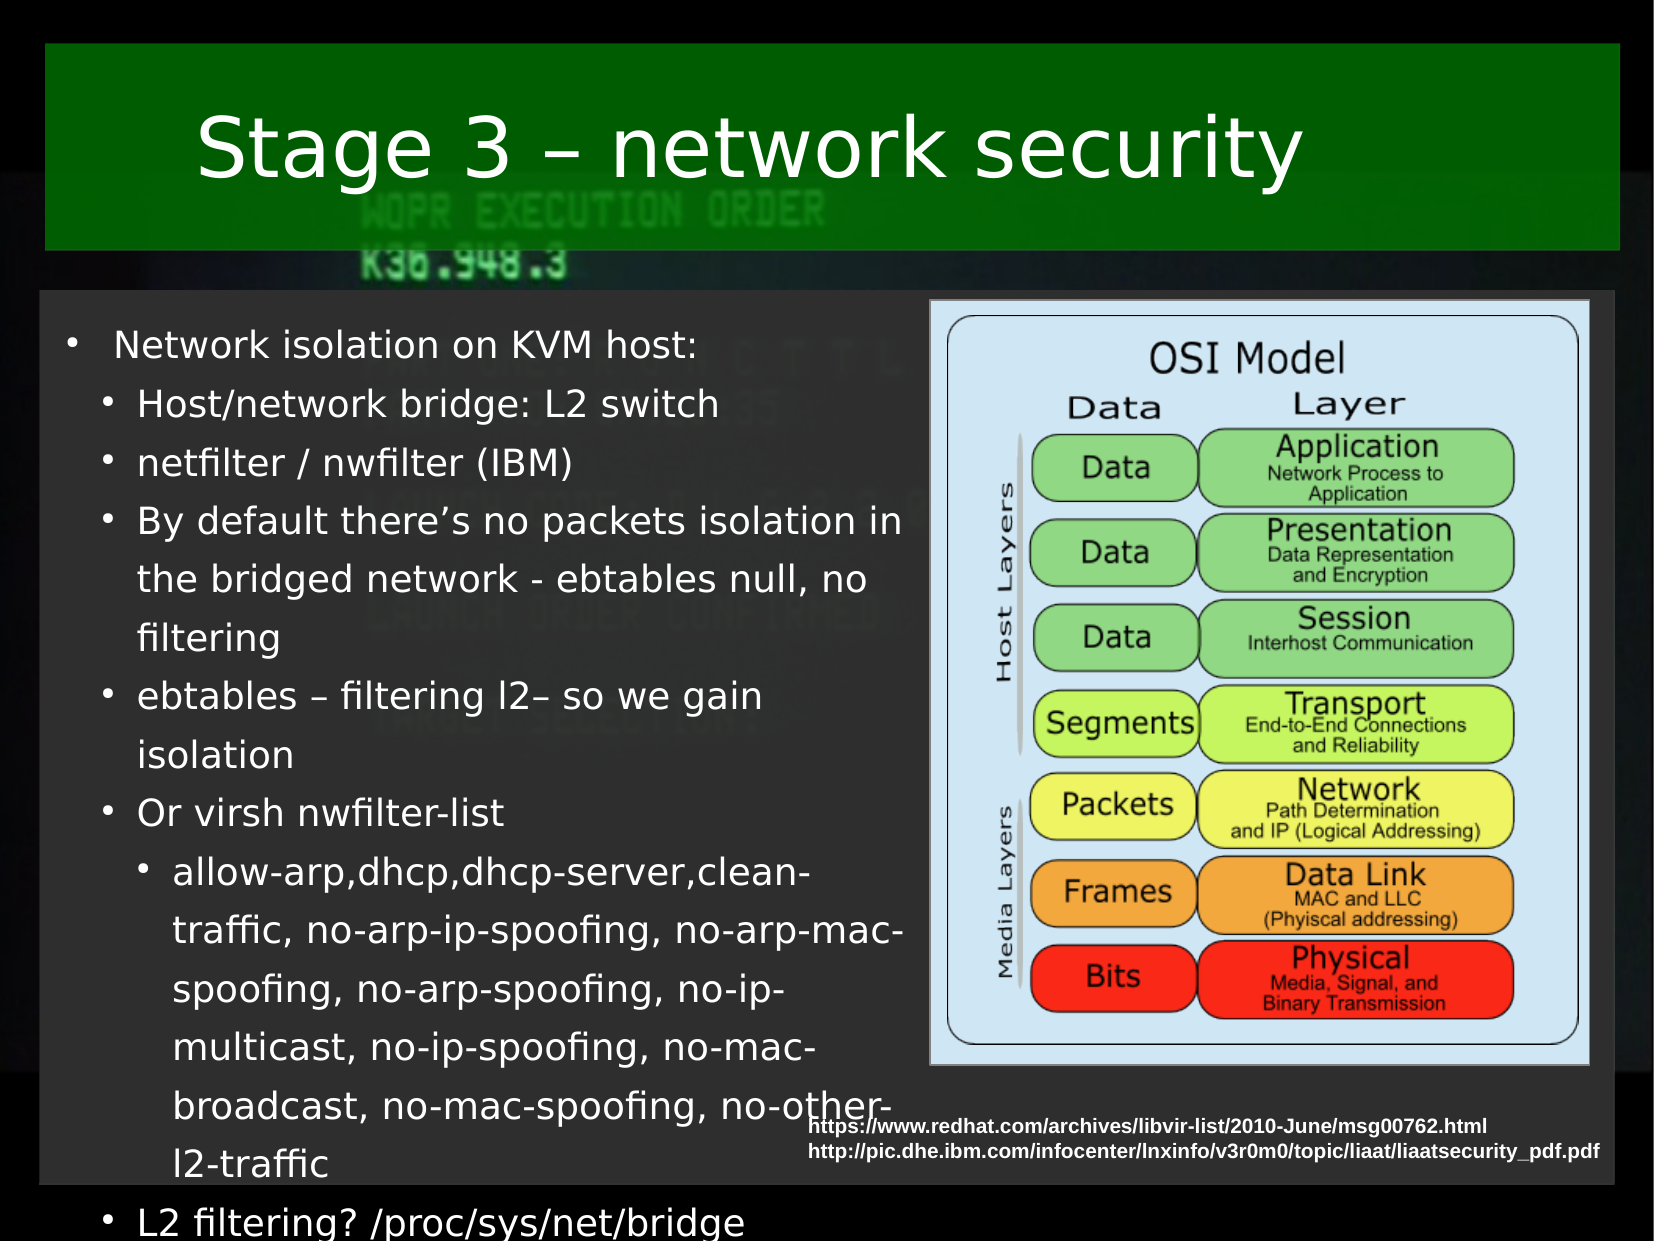

# Stage 3 – network security
 Network isolation on KVM host:
Host/network bridge: L2 switch
netfilter / nwfilter (IBM)
By default there’s no packets isolation in the bridged network - ebtables null, no filtering
ebtables – filtering l2– so we gain isolation
Or virsh nwfilter-list
allow-arp,dhcp,dhcp-server,clean-traffic, no-arp-ip-spoofing, no-arp-mac-spoofing, no-arp-spoofing, no-ip-multicast, no-ip-spoofing, no-mac-broadcast, no-mac-spoofing, no-other-l2-traffic
L2 filtering? /proc/sys/net/bridge
https://www.redhat.com/archives/libvir-list/2010-June/msg00762.html
http://pic.dhe.ibm.com/infocenter/lnxinfo/v3r0m0/topic/liaat/liaatsecurity_pdf.pdf